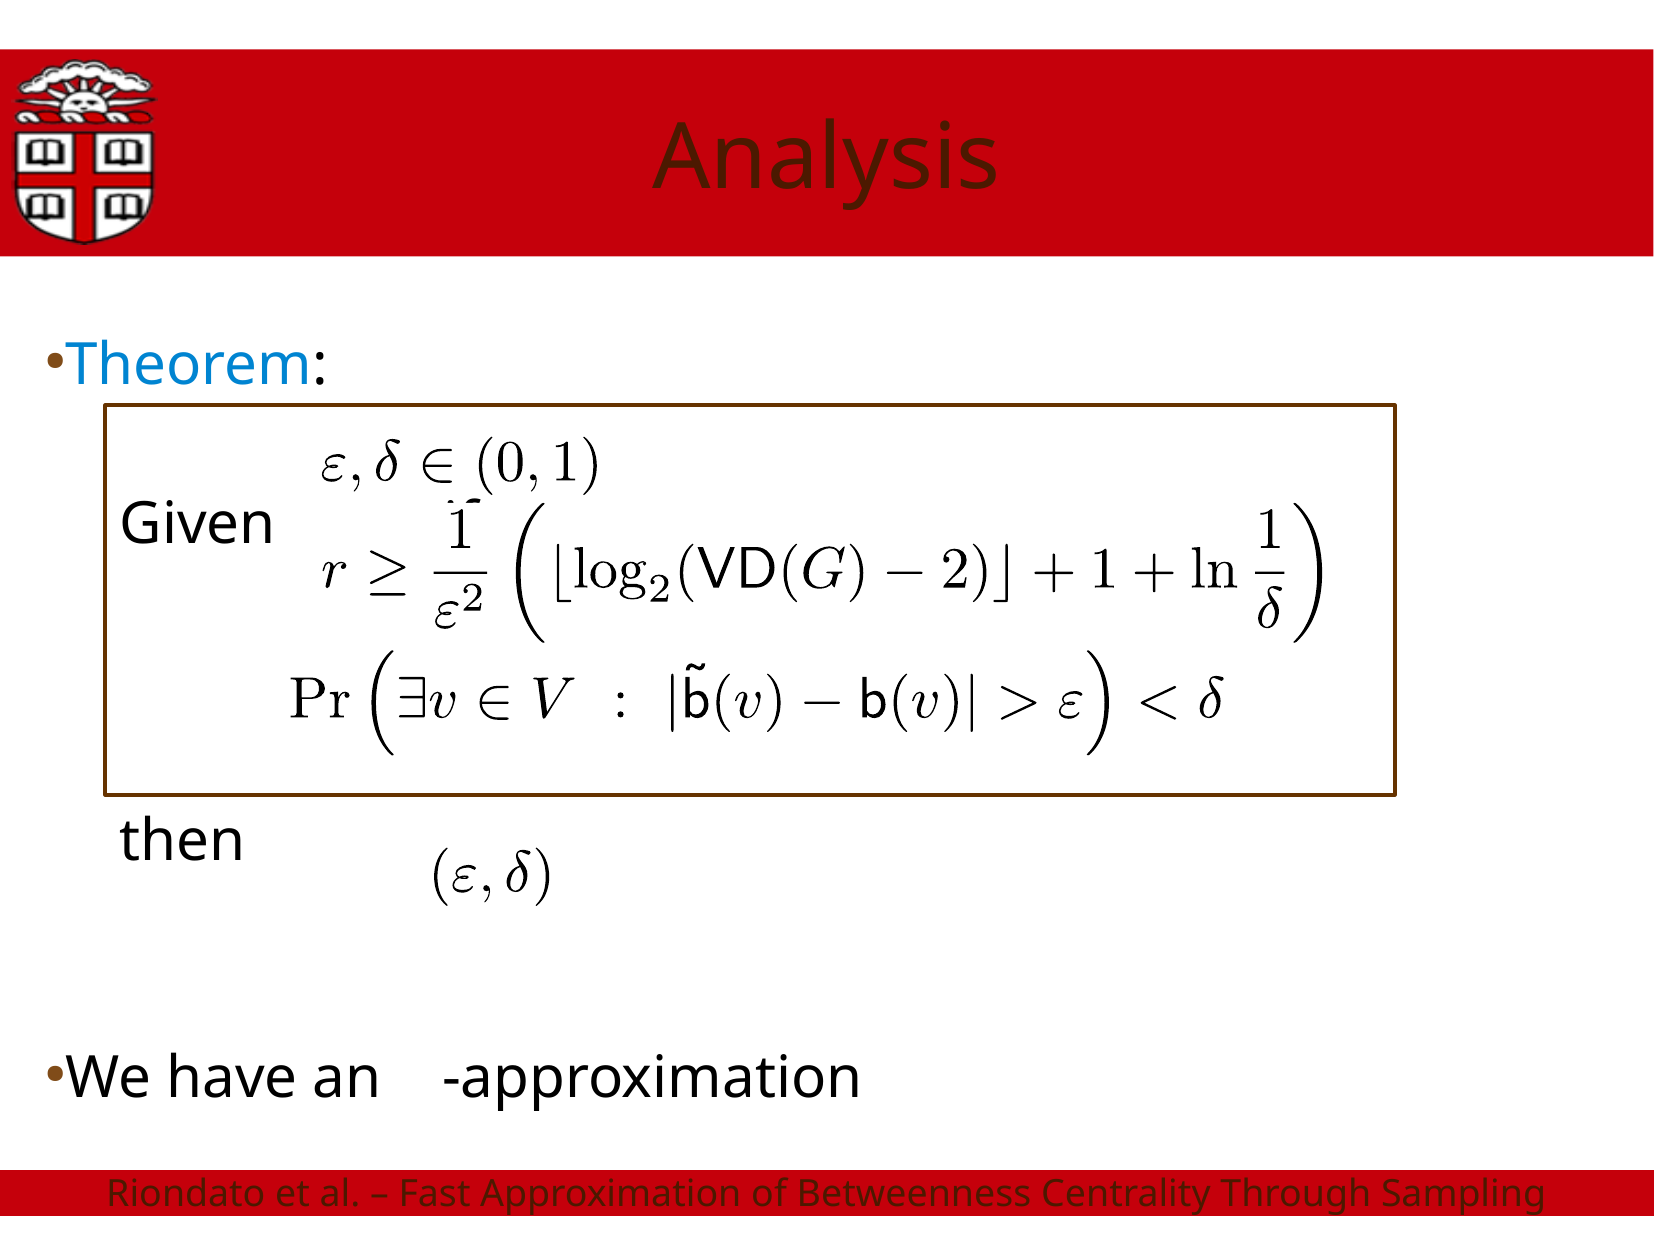

# Analysis
Theorem:
	Given , if
	then
We have an -approximation
Riondato et al. – Fast Approximation of Betweenness Centrality Through Sampling